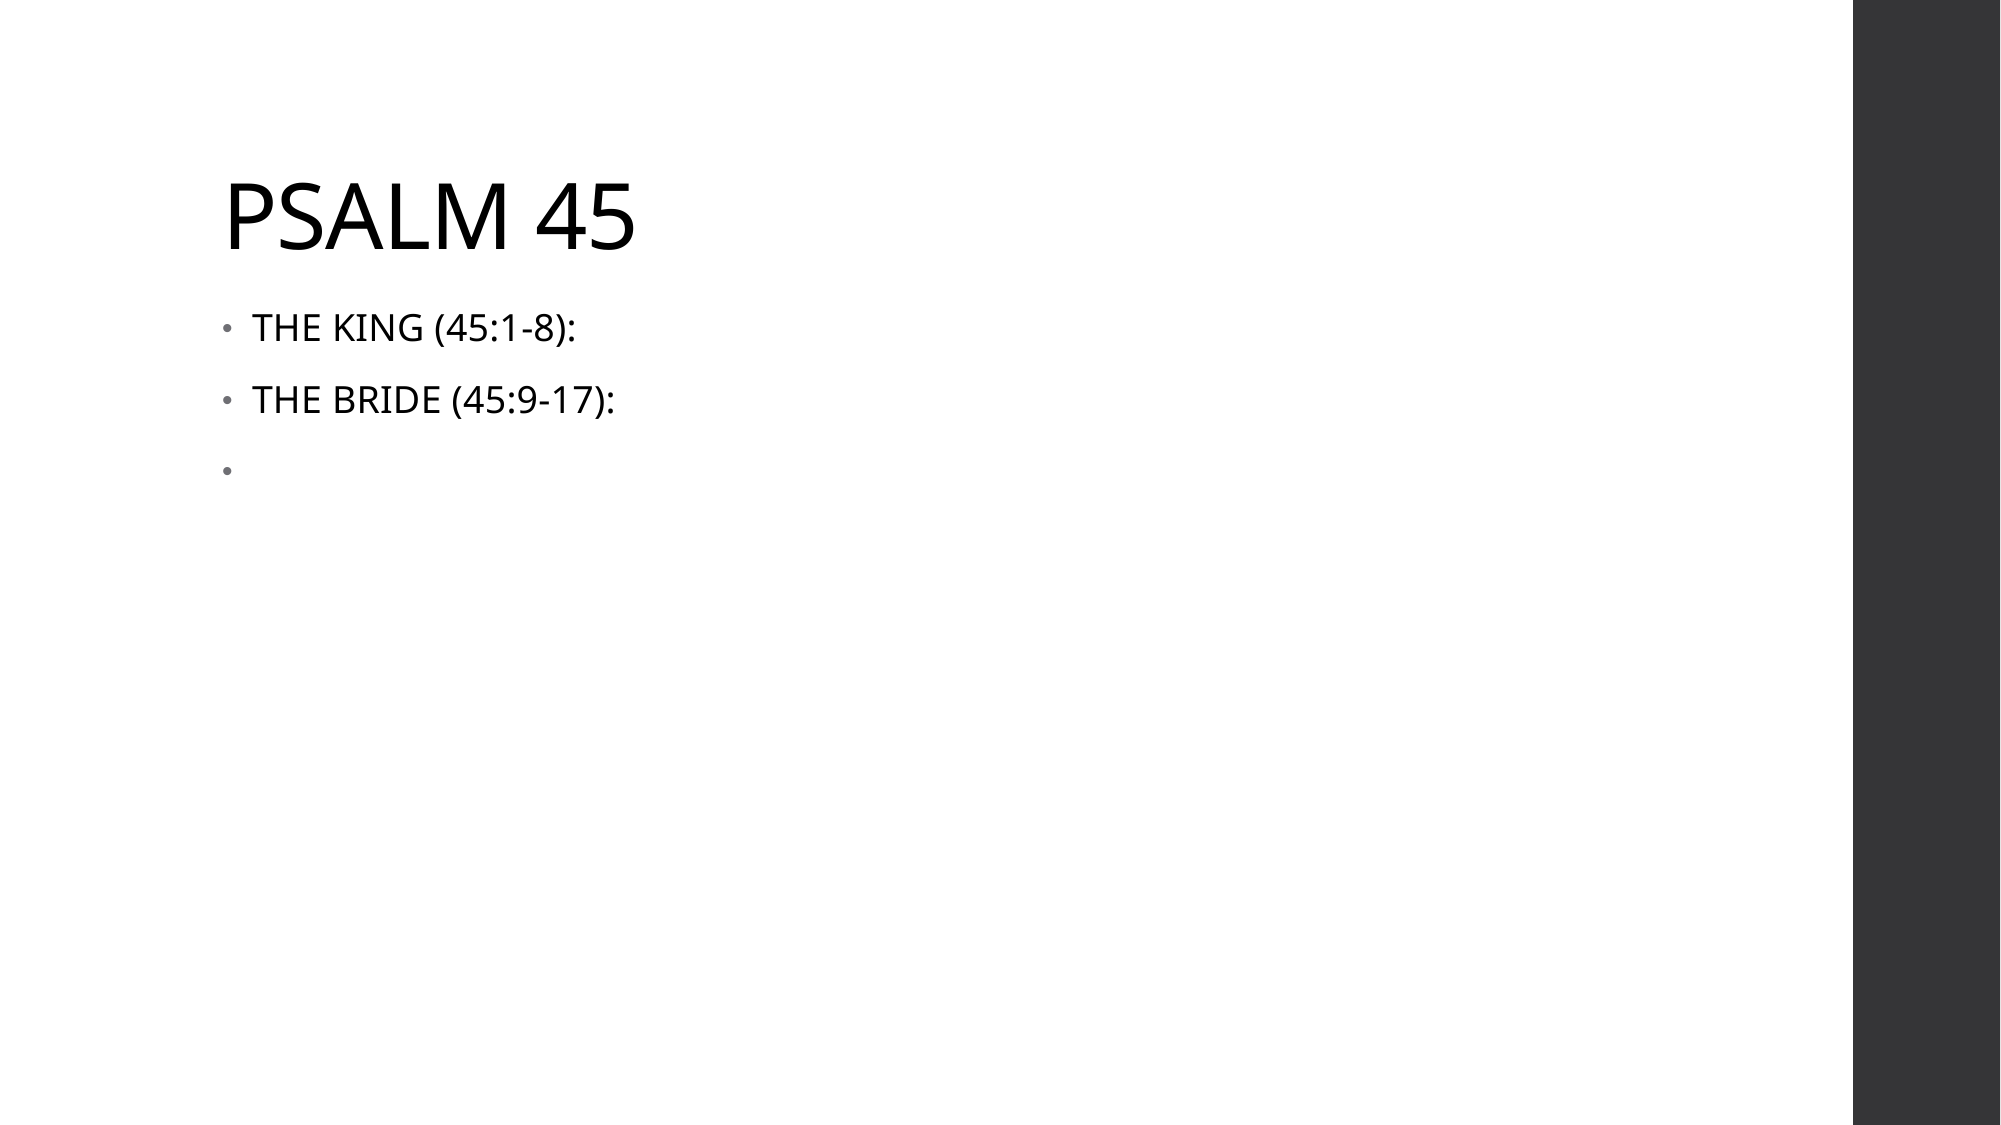

# PSALM 45
THE KING (45:1-8):
THE BRIDE (45:9-17):